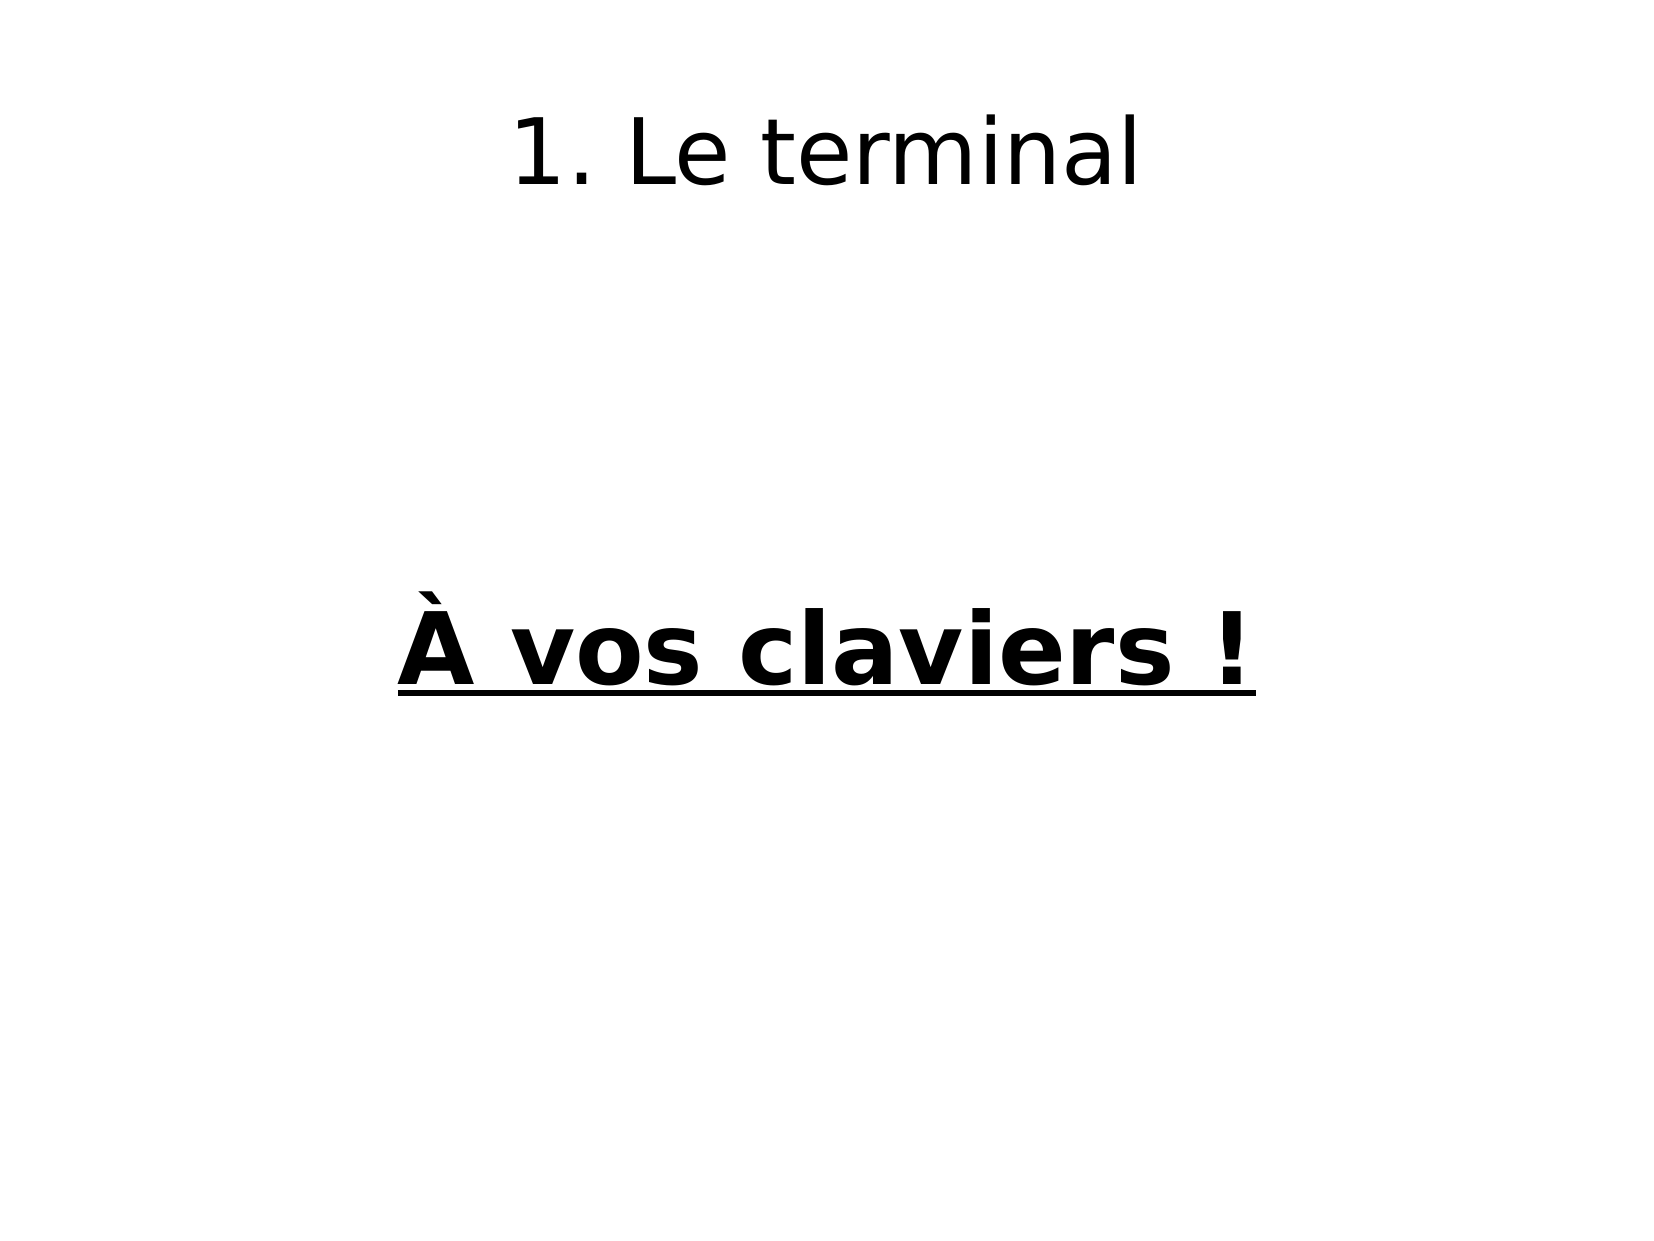

# 1. Le terminal
À vos claviers !